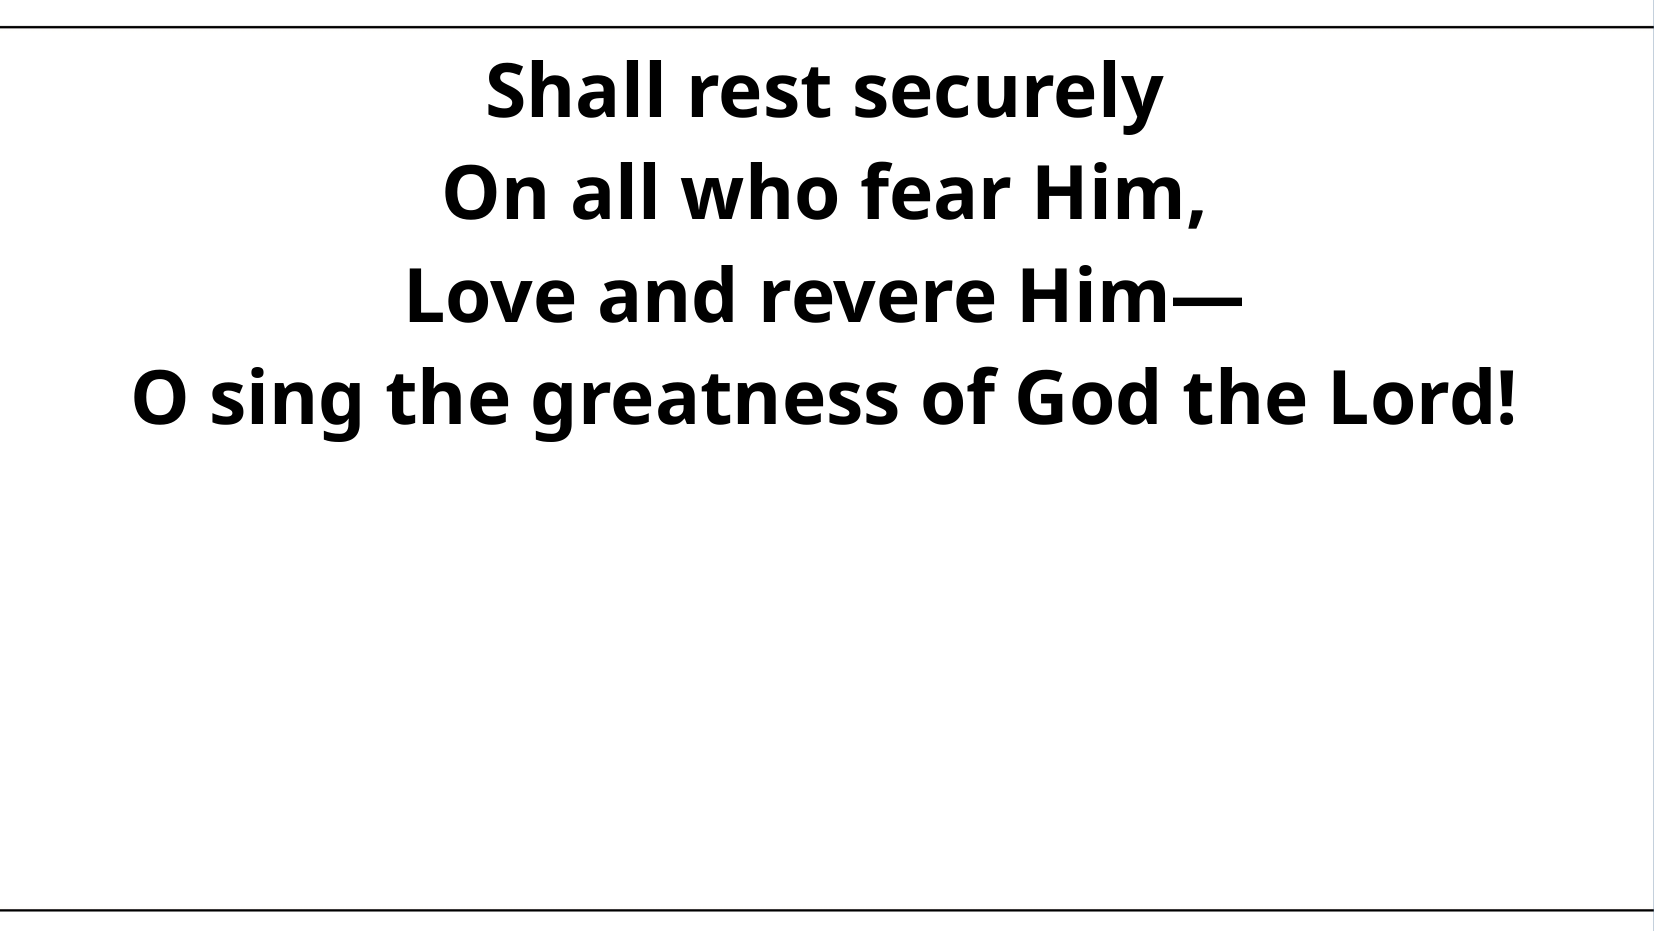

Shall rest securely
On all who fear Him,
Love and revere Him—
O sing the greatness of God the Lord!